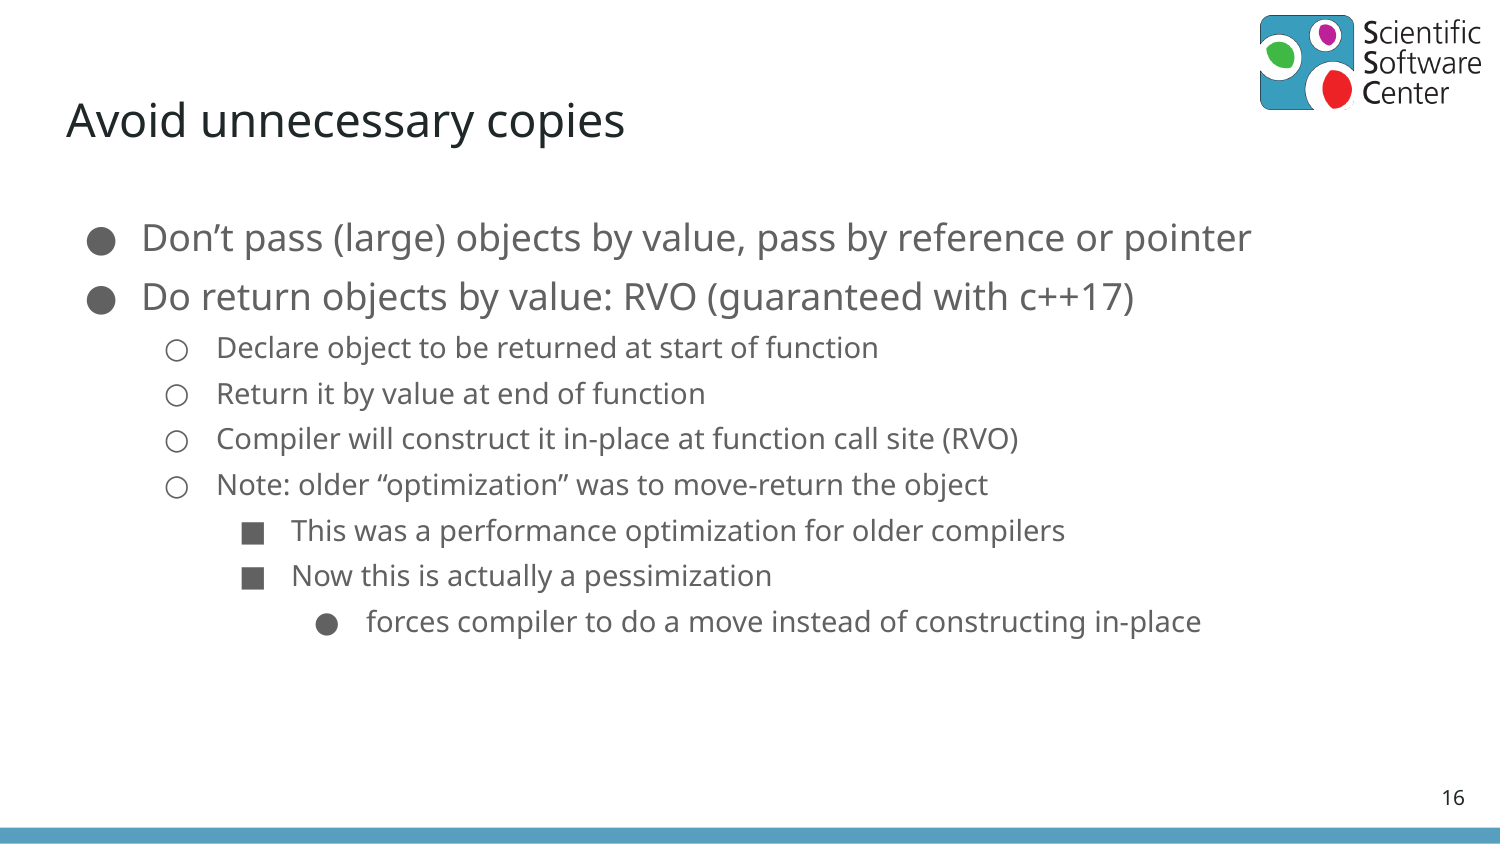

# Avoid unnecessary copies
Don’t pass (large) objects by value, pass by reference or pointer
Do return objects by value: RVO (guaranteed with c++17)
Declare object to be returned at start of function
Return it by value at end of function
Compiler will construct it in-place at function call site (RVO)
Note: older “optimization” was to move-return the object
This was a performance optimization for older compilers
Now this is actually a pessimization
forces compiler to do a move instead of constructing in-place